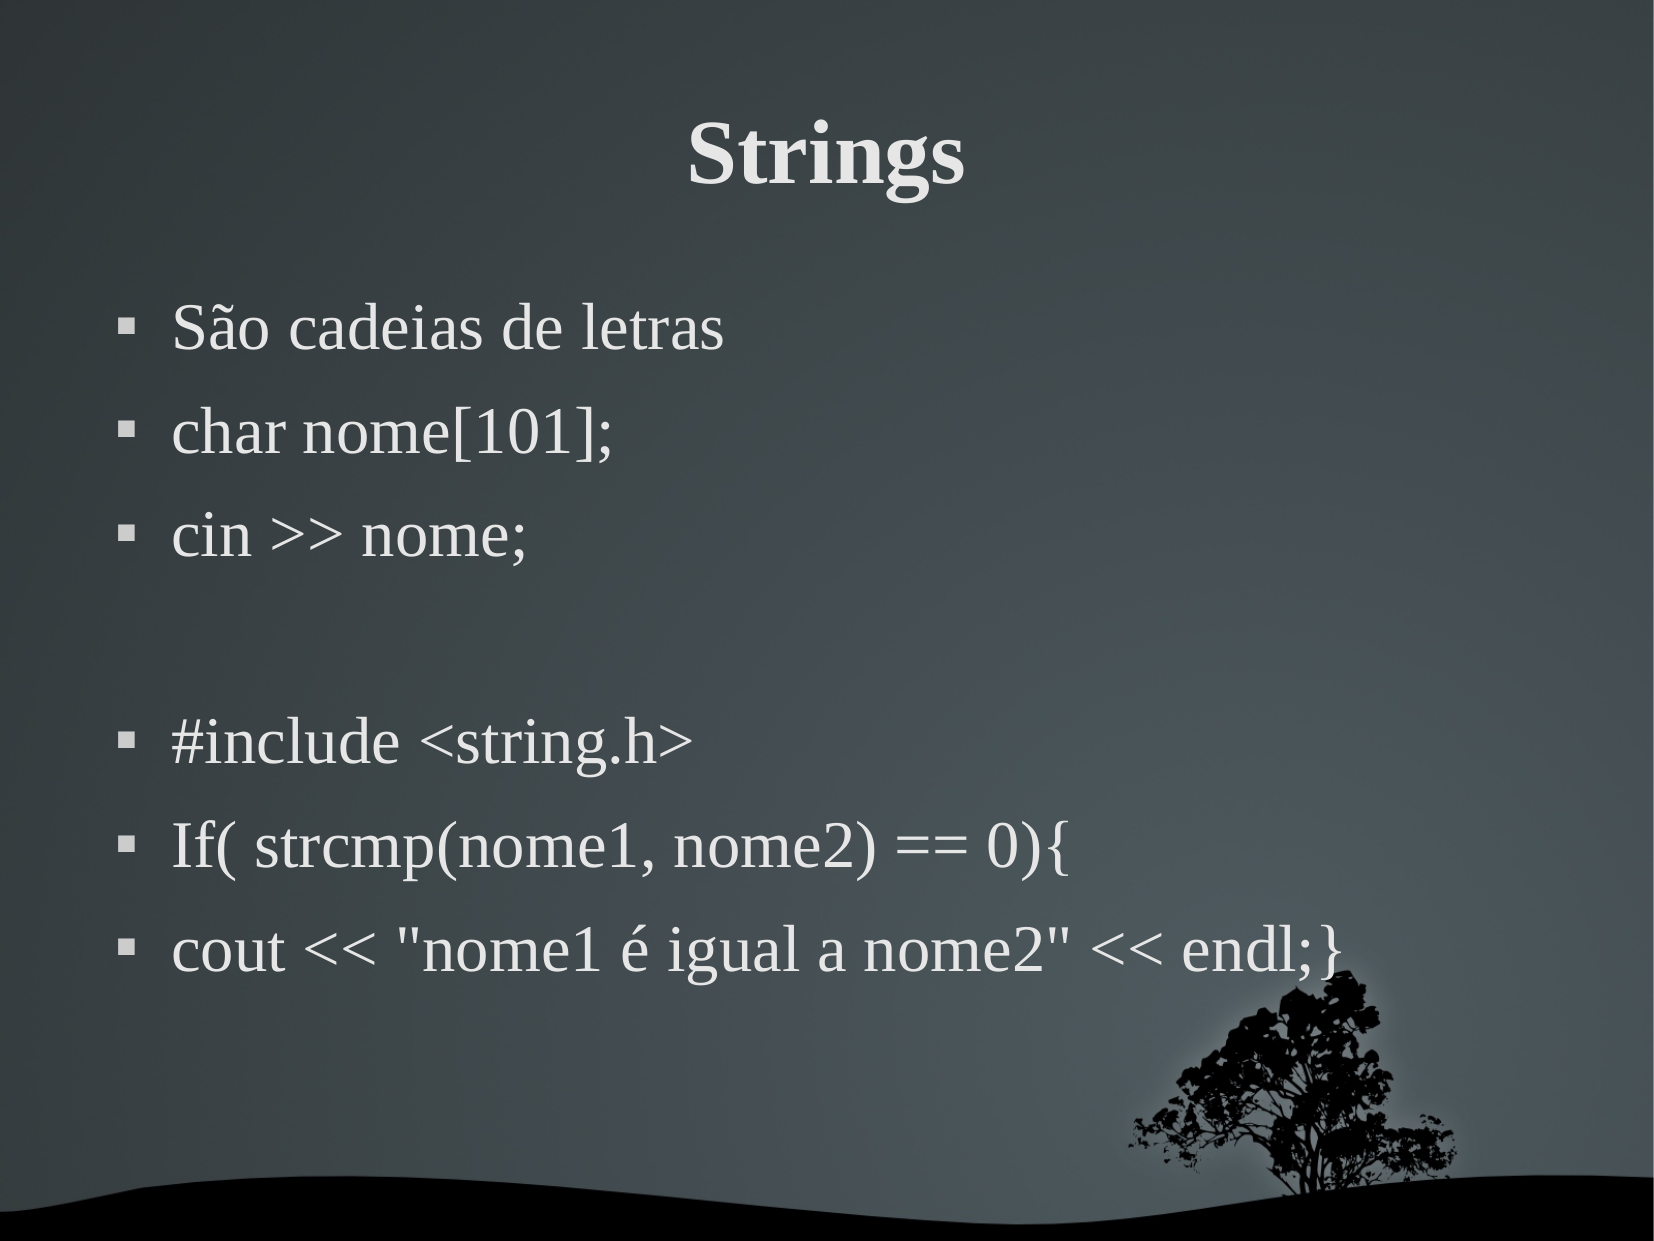

# Strings
São cadeias de letras
char nome[101];
cin >> nome;
#include <string.h>
If( strcmp(nome1, nome2) == 0){
cout << "nome1 é igual a nome2" << endl;}